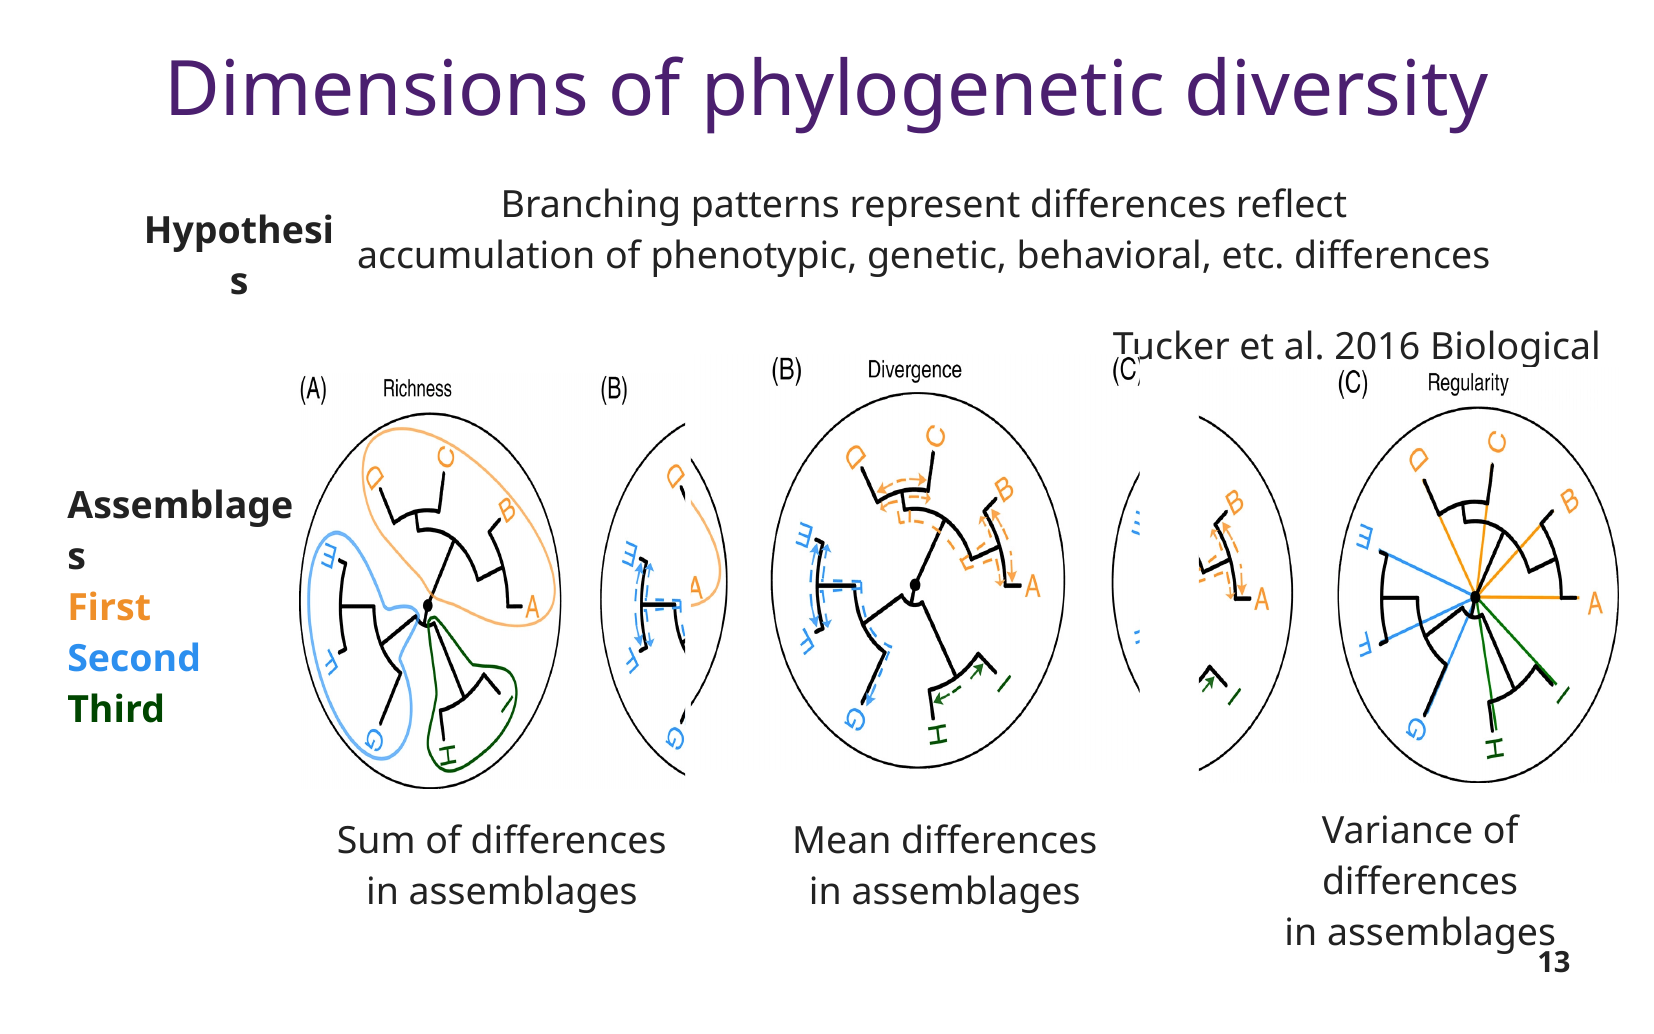

# Dimensions of phylogenetic diversity
Branching patterns represent differences reflect
accumulation of phenotypic, genetic, behavioral, etc. differences
Hypothesis
Tucker et al. 2016 Biological Reviews
Assemblages
First
Second
Third
Variance of differences
in assemblages
Sum of differences
in assemblages
Mean differences
in assemblages
13